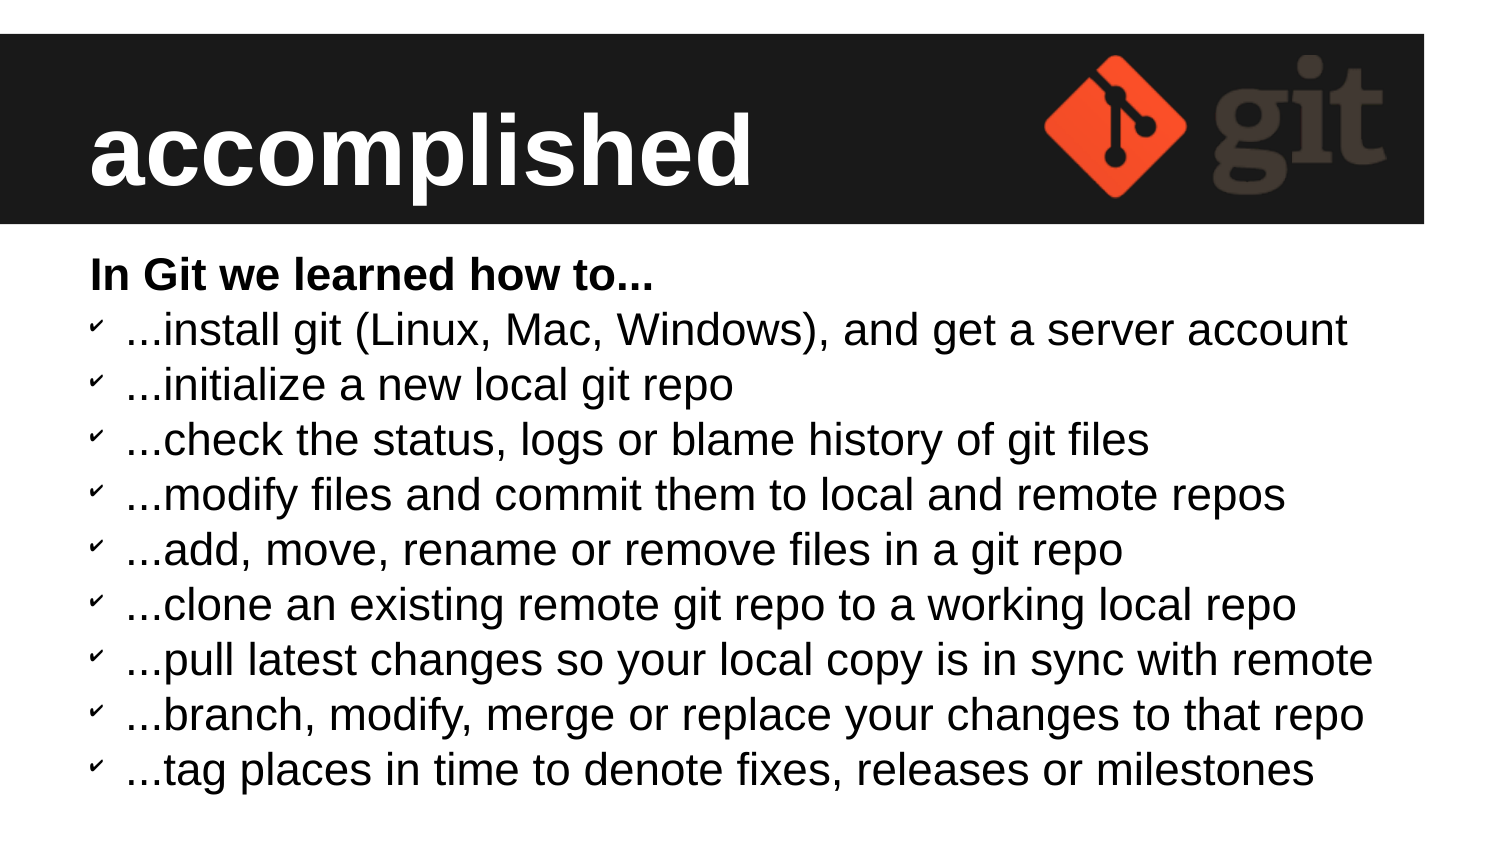

accomplished
In Git we learned how to...
...install git (Linux, Mac, Windows), and get a server account
...initialize a new local git repo
...check the status, logs or blame history of git files
...modify files and commit them to local and remote repos
...add, move, rename or remove files in a git repo
...clone an existing remote git repo to a working local repo
...pull latest changes so your local copy is in sync with remote
...branch, modify, merge or replace your changes to that repo
...tag places in time to denote fixes, releases or milestones